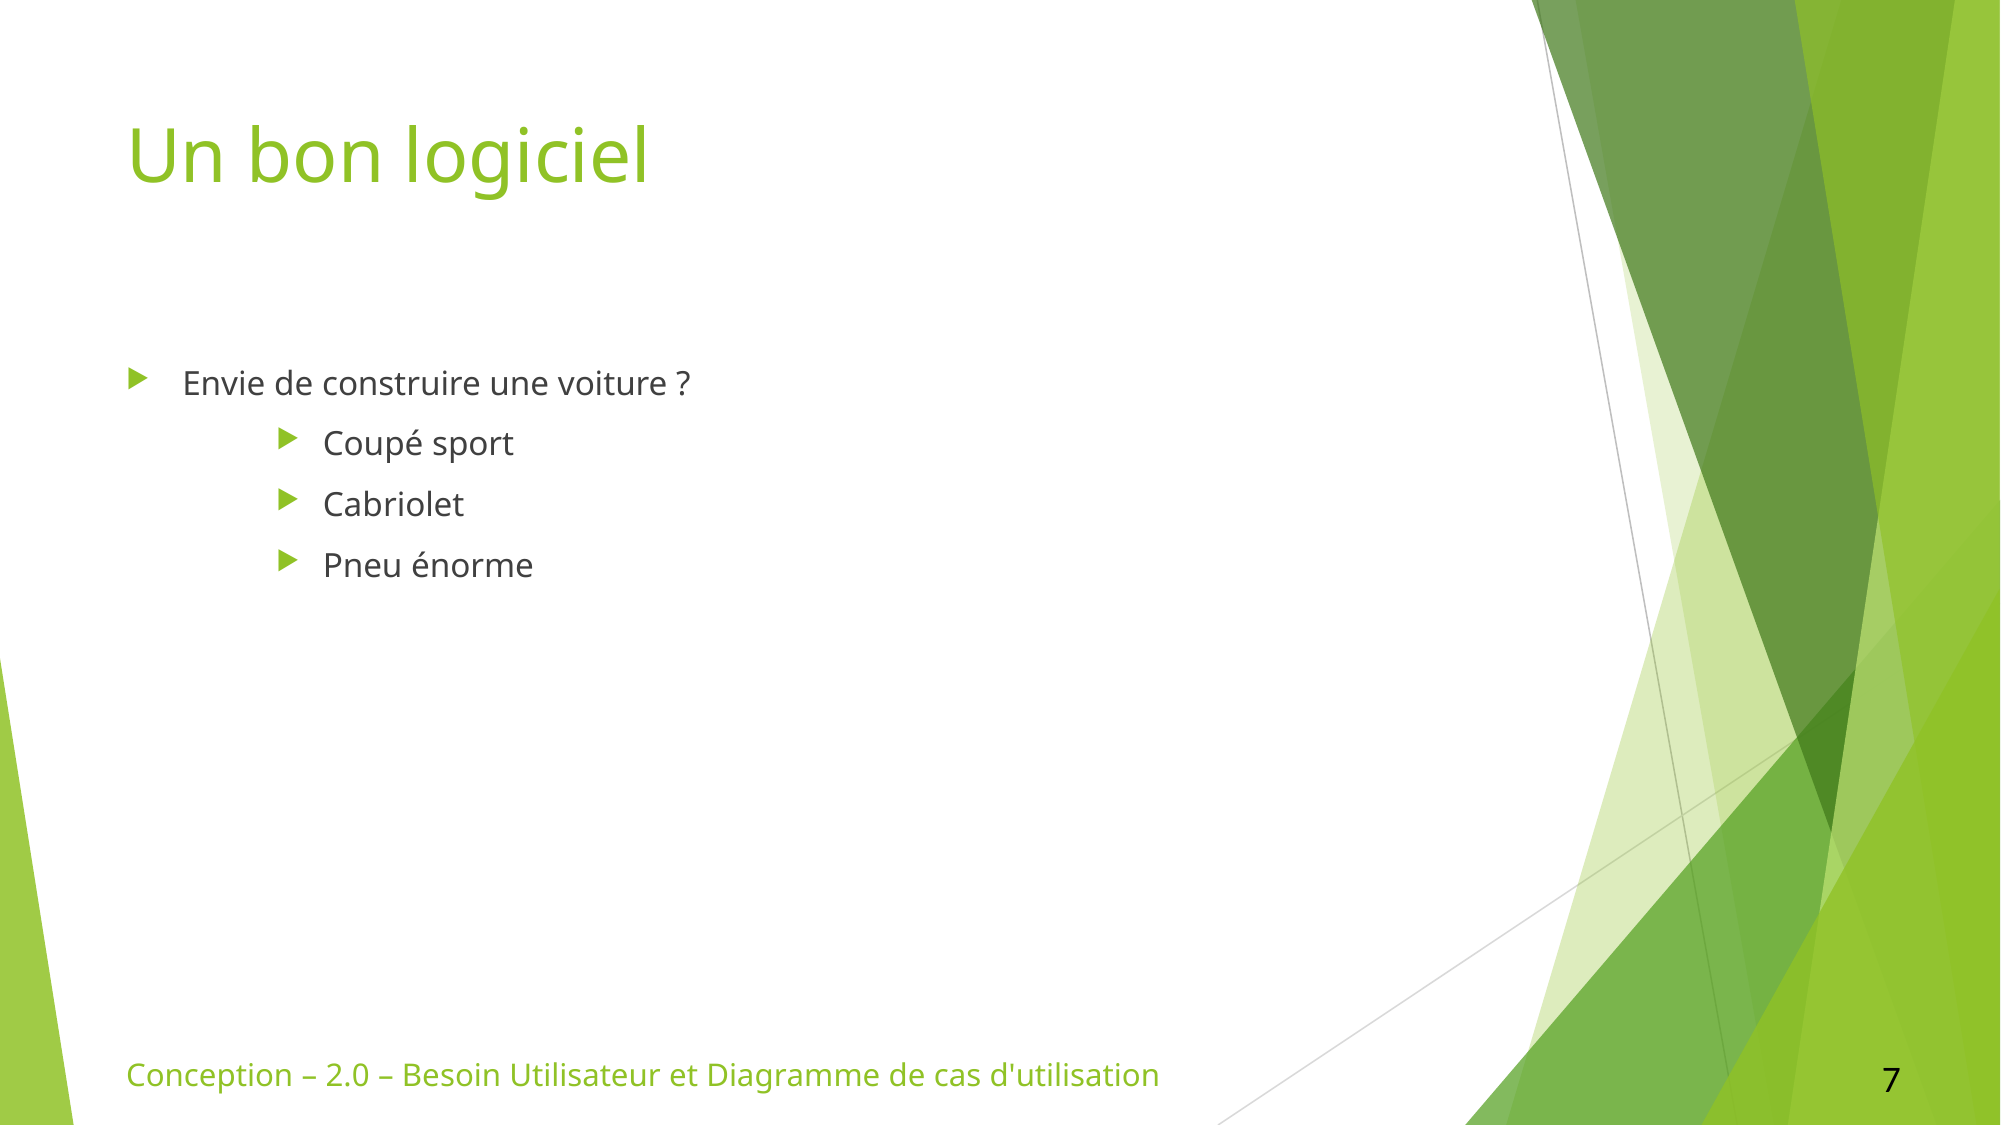

# Un bon logiciel
Envie de construire une voiture ?
Coupé sport
Cabriolet
Pneu énorme
Conception – 2.0 – Besoin Utilisateur et Diagramme de cas d'utilisation